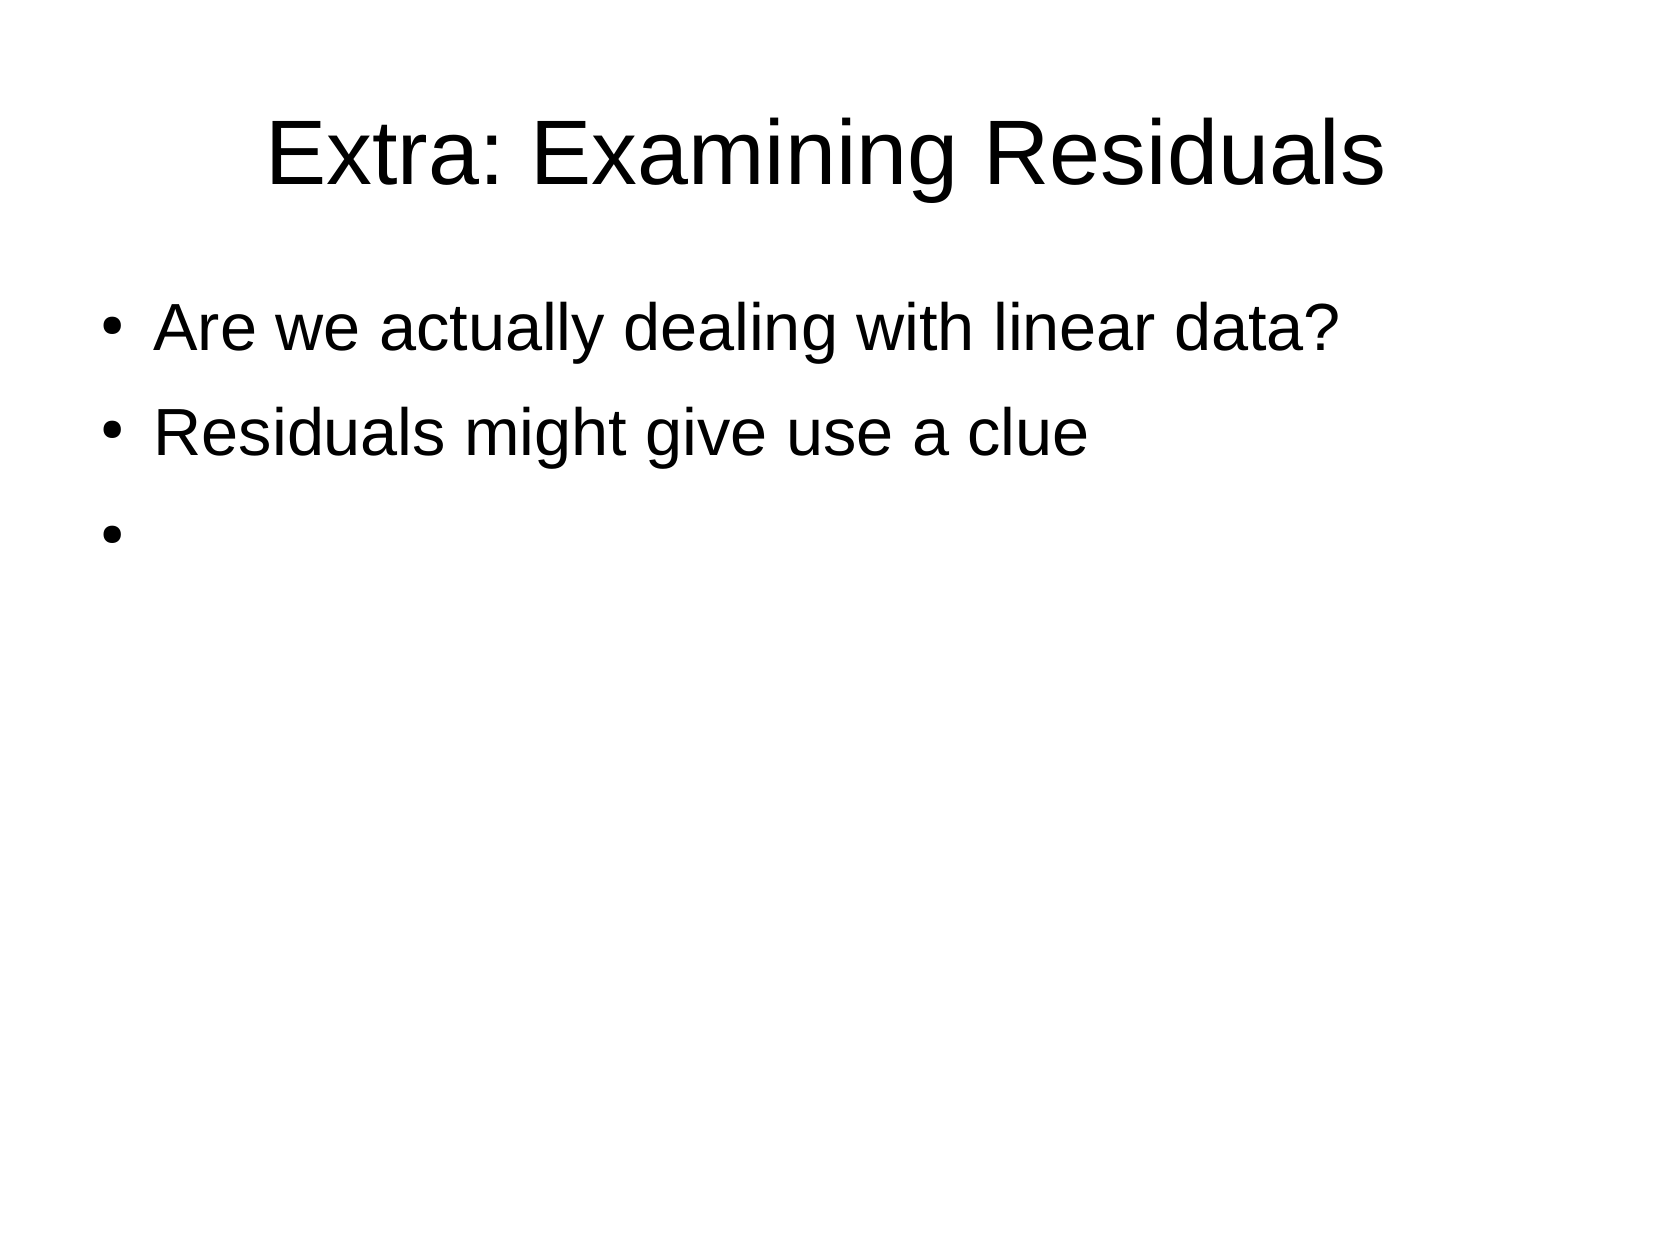

# Extra: Examining Residuals
Are we actually dealing with linear data?
Residuals might give use a clue